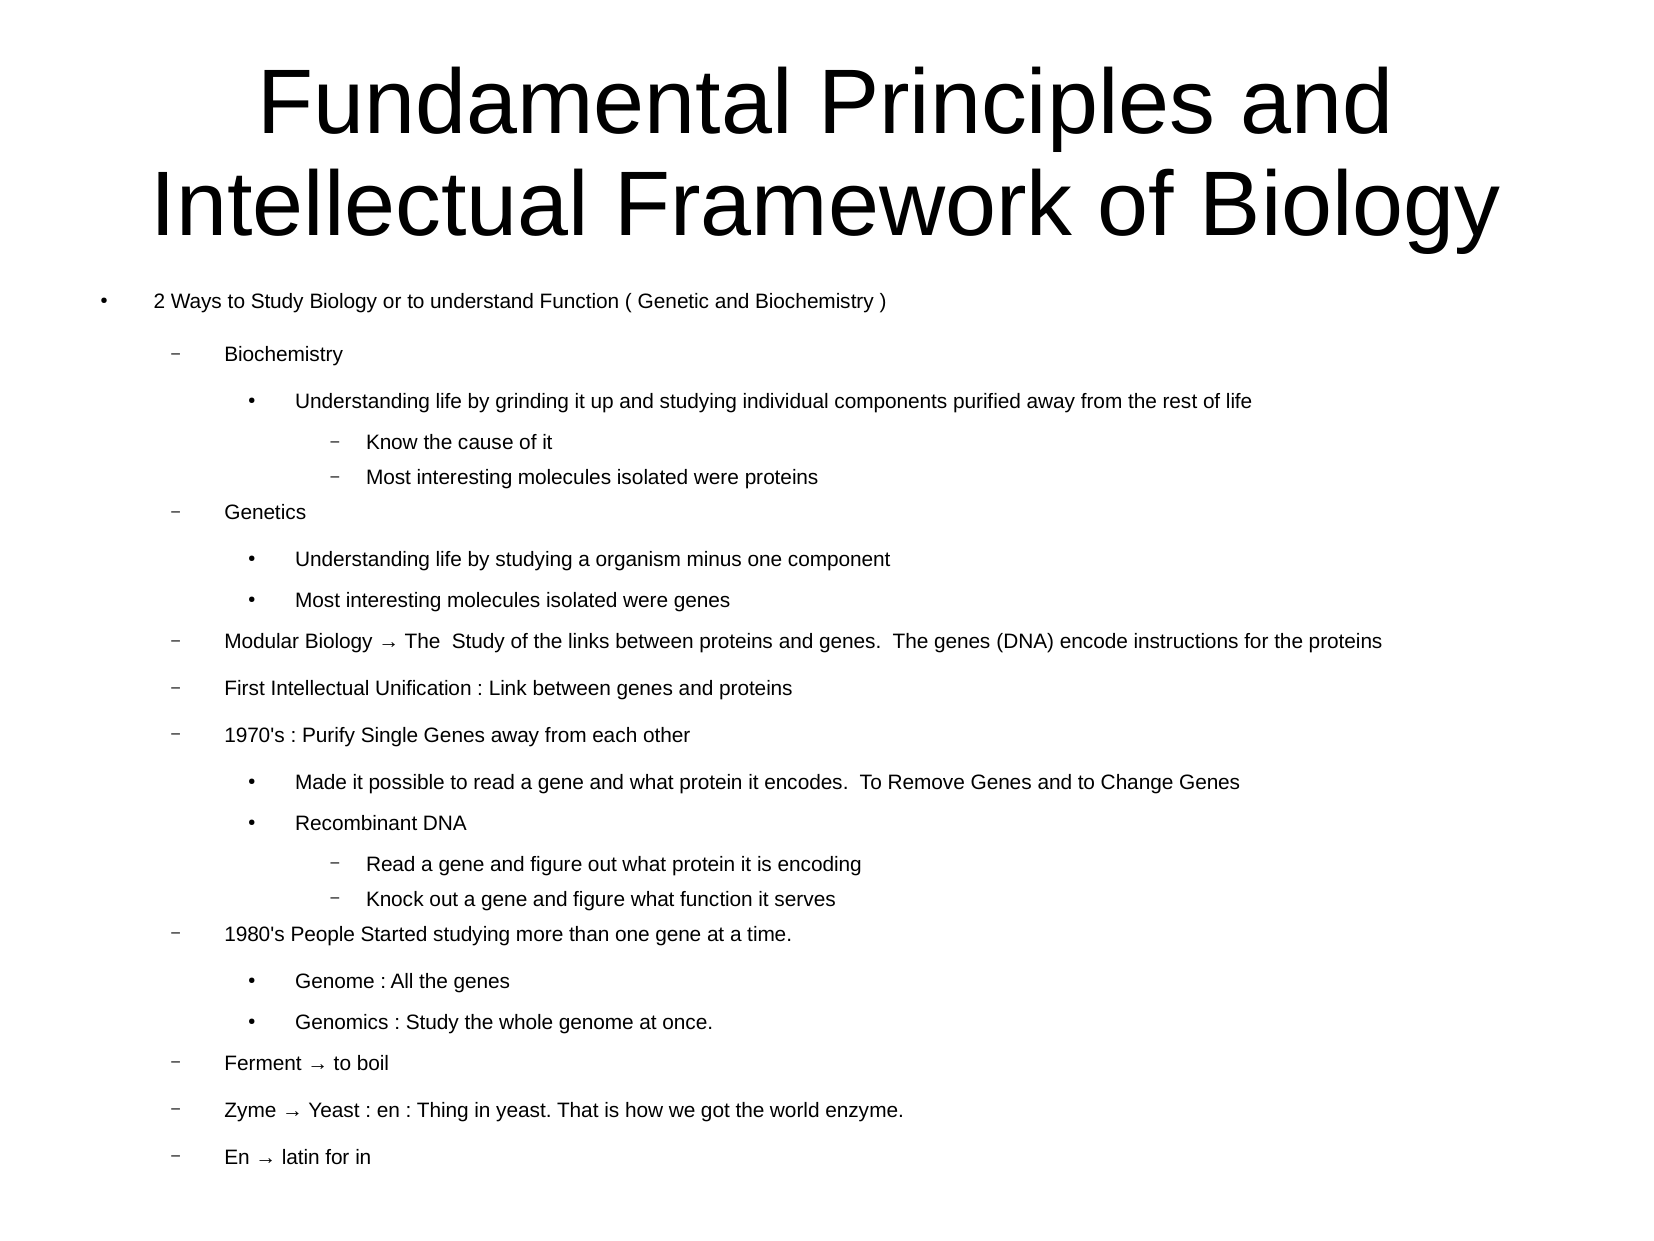

# Fundamental Principles and Intellectual Framework of Biology
2 Ways to Study Biology or to understand Function ( Genetic and Biochemistry )
Biochemistry
Understanding life by grinding it up and studying individual components purified away from the rest of life
Know the cause of it
Most interesting molecules isolated were proteins
Genetics
Understanding life by studying a organism minus one component
Most interesting molecules isolated were genes
Modular Biology → The Study of the links between proteins and genes. The genes (DNA) encode instructions for the proteins
First Intellectual Unification : Link between genes and proteins
1970's : Purify Single Genes away from each other
Made it possible to read a gene and what protein it encodes. To Remove Genes and to Change Genes
Recombinant DNA
Read a gene and figure out what protein it is encoding
Knock out a gene and figure what function it serves
1980's People Started studying more than one gene at a time.
Genome : All the genes
Genomics : Study the whole genome at once.
Ferment → to boil
Zyme → Yeast : en : Thing in yeast. That is how we got the world enzyme.
En → latin for in